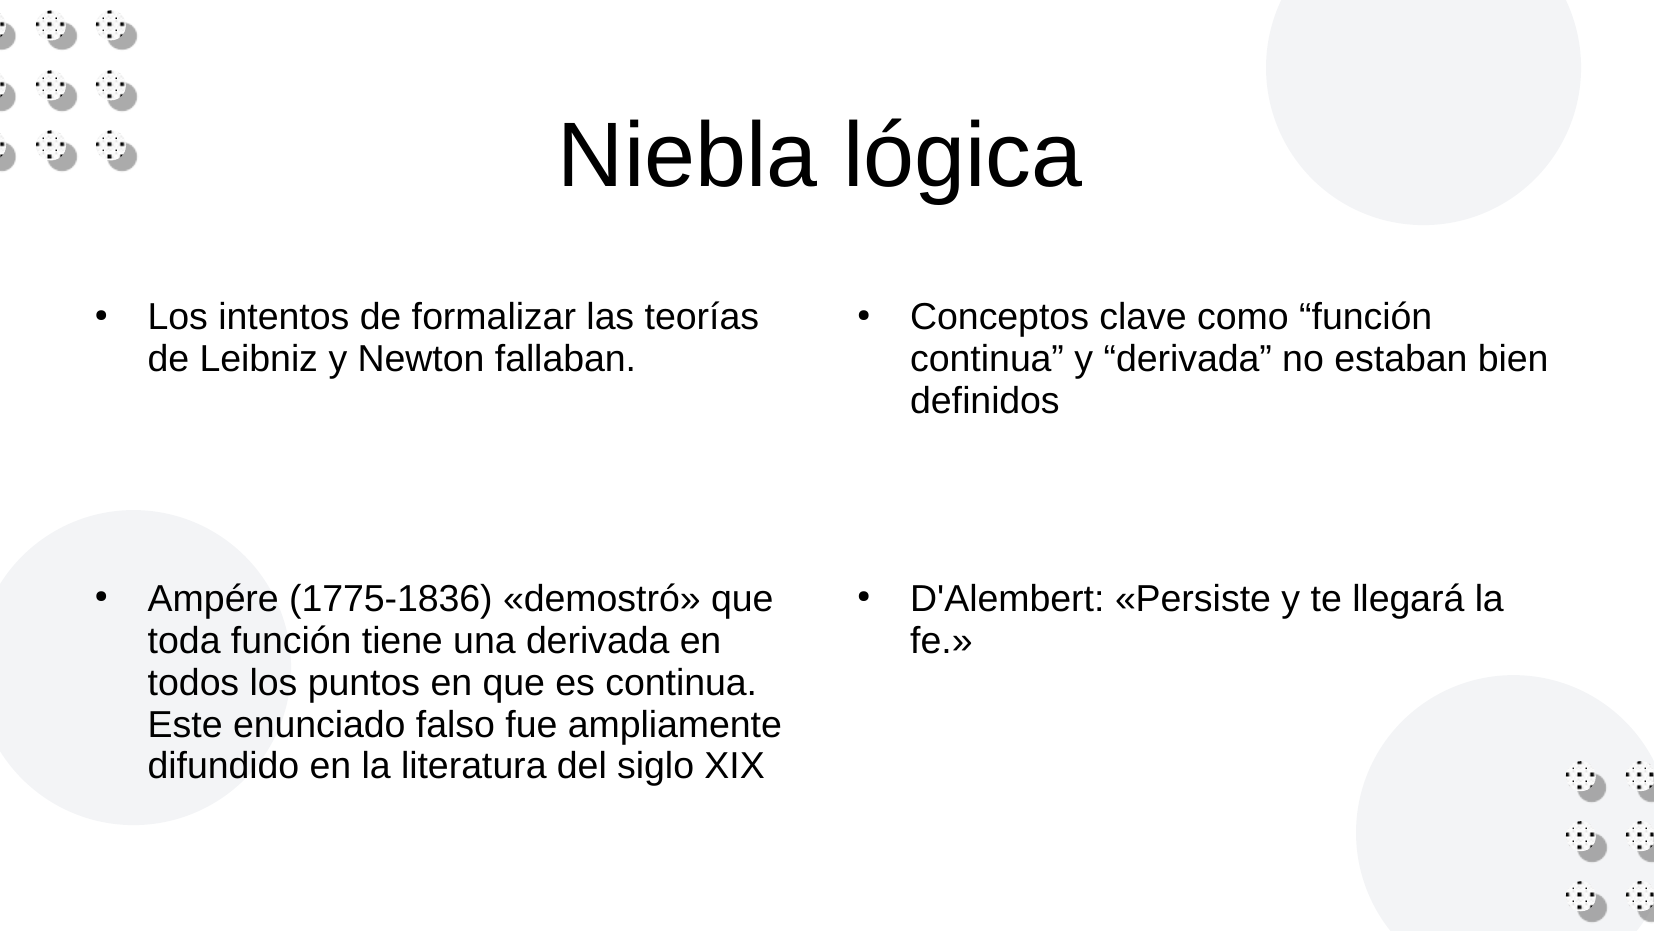

# Niebla lógica
Los intentos de formalizar las teorías de Leibniz y Newton fallaban.
Conceptos clave como “función continua” y “derivada” no estaban bien definidos
Ampére (1775-1836) «demostró» que toda función tiene una derivada en todos los puntos en que es continua. Este enunciado falso fue ampliamente difundido en la literatura del siglo XIX
D'Alembert: «Persiste y te llegará la fe.»